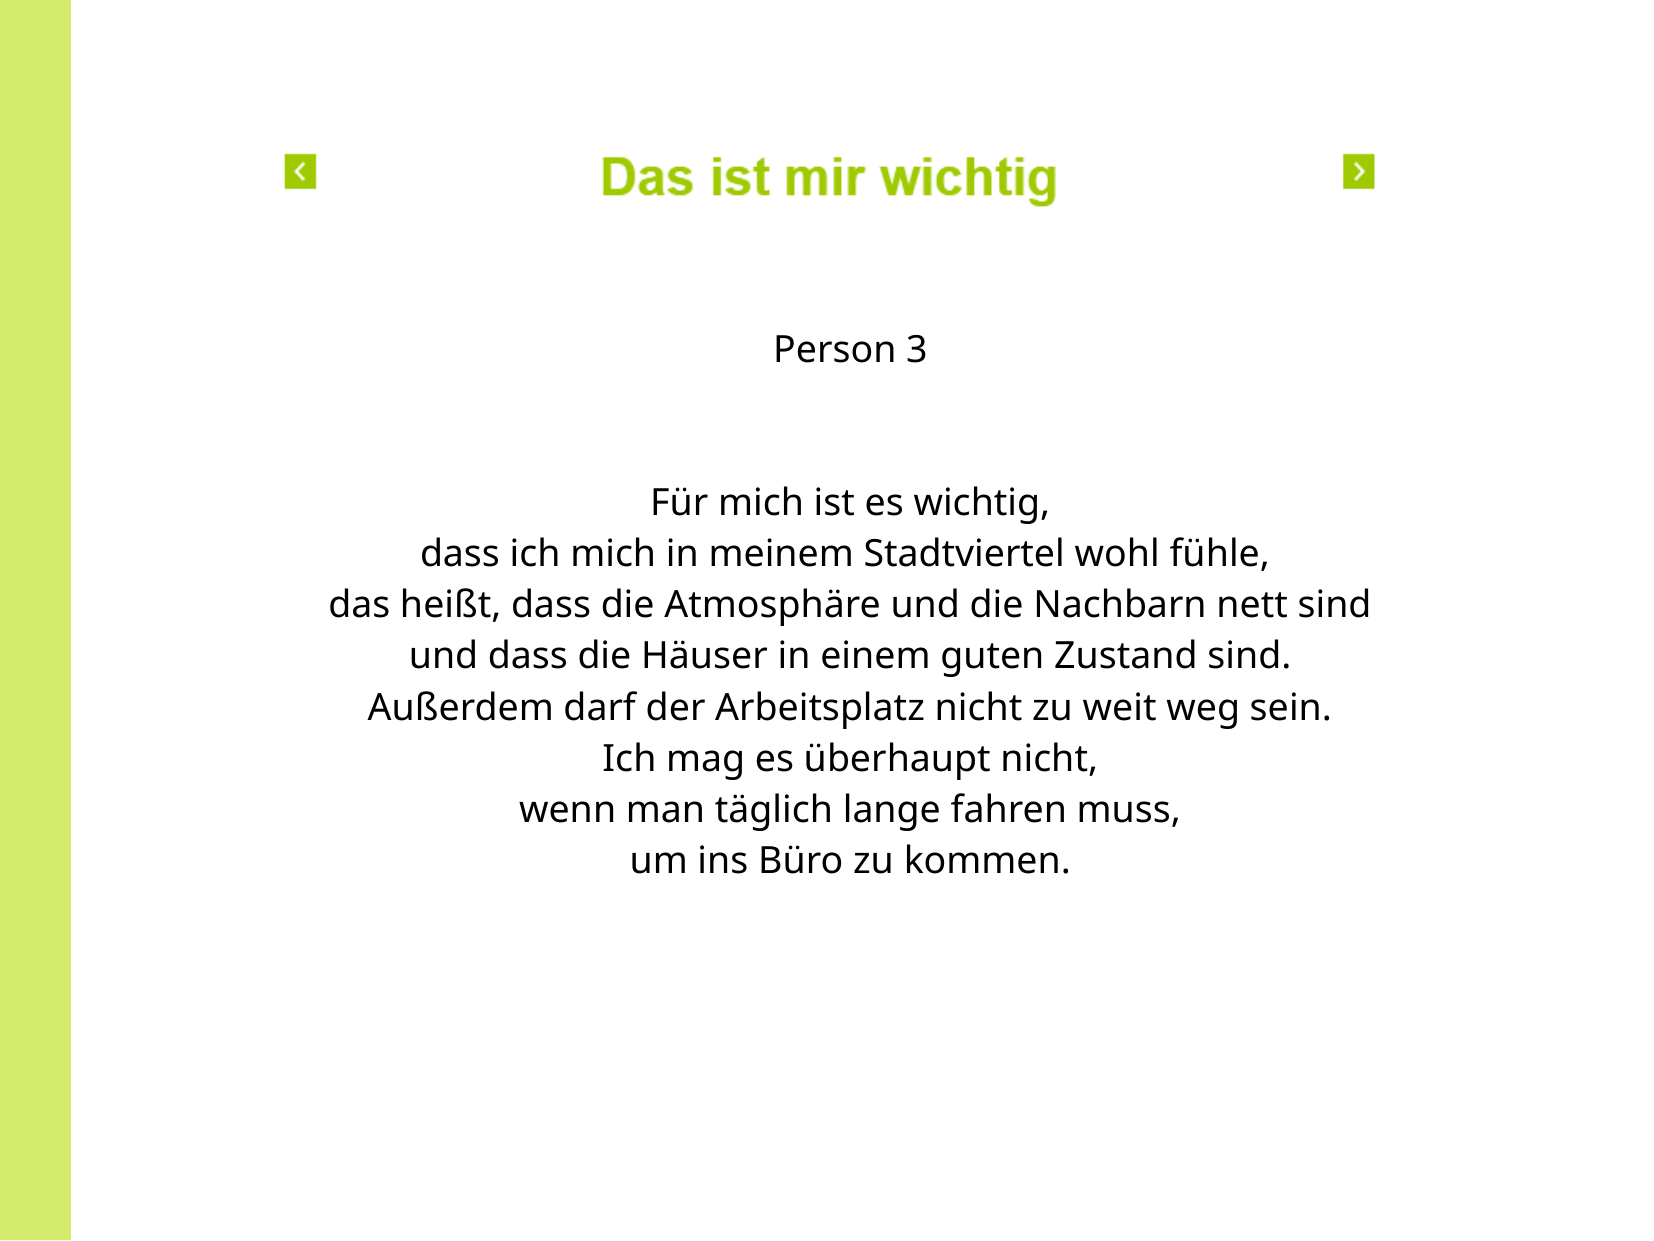

# Person 3 Für mich ist es wichtig, dass ich mich in meinem Stadtviertel wohl fühle, das heißt, dass die Atmosphäre und die Nachbarn nett sind und dass die Häuser in einem guten Zustand sind. Außerdem darf der Arbeitsplatz nicht zu weit weg sein. Ich mag es überhaupt nicht, wenn man täglich lange fahren muss, um ins Büro zu kommen.